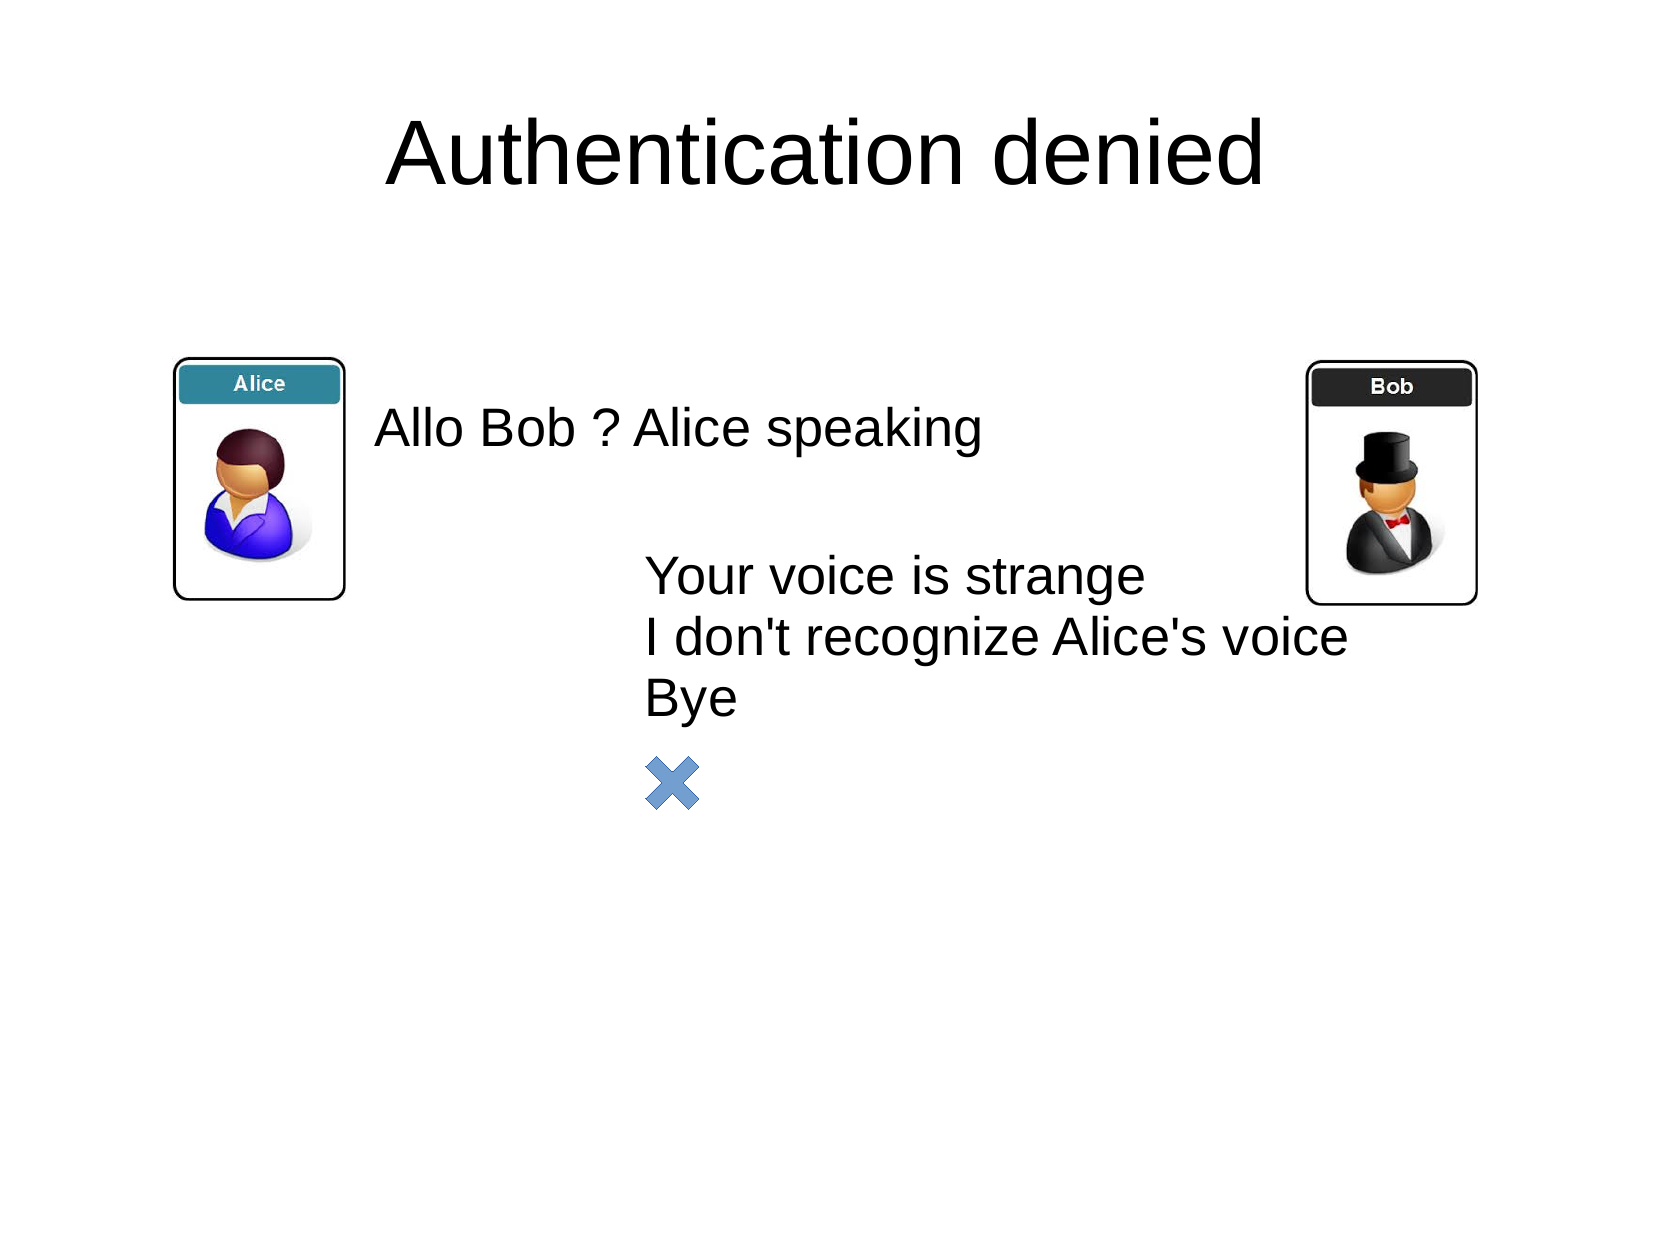

# Authentication denied
Allo Bob ? Alice speaking
Your voice is strange
I don't recognize Alice's voice
Bye